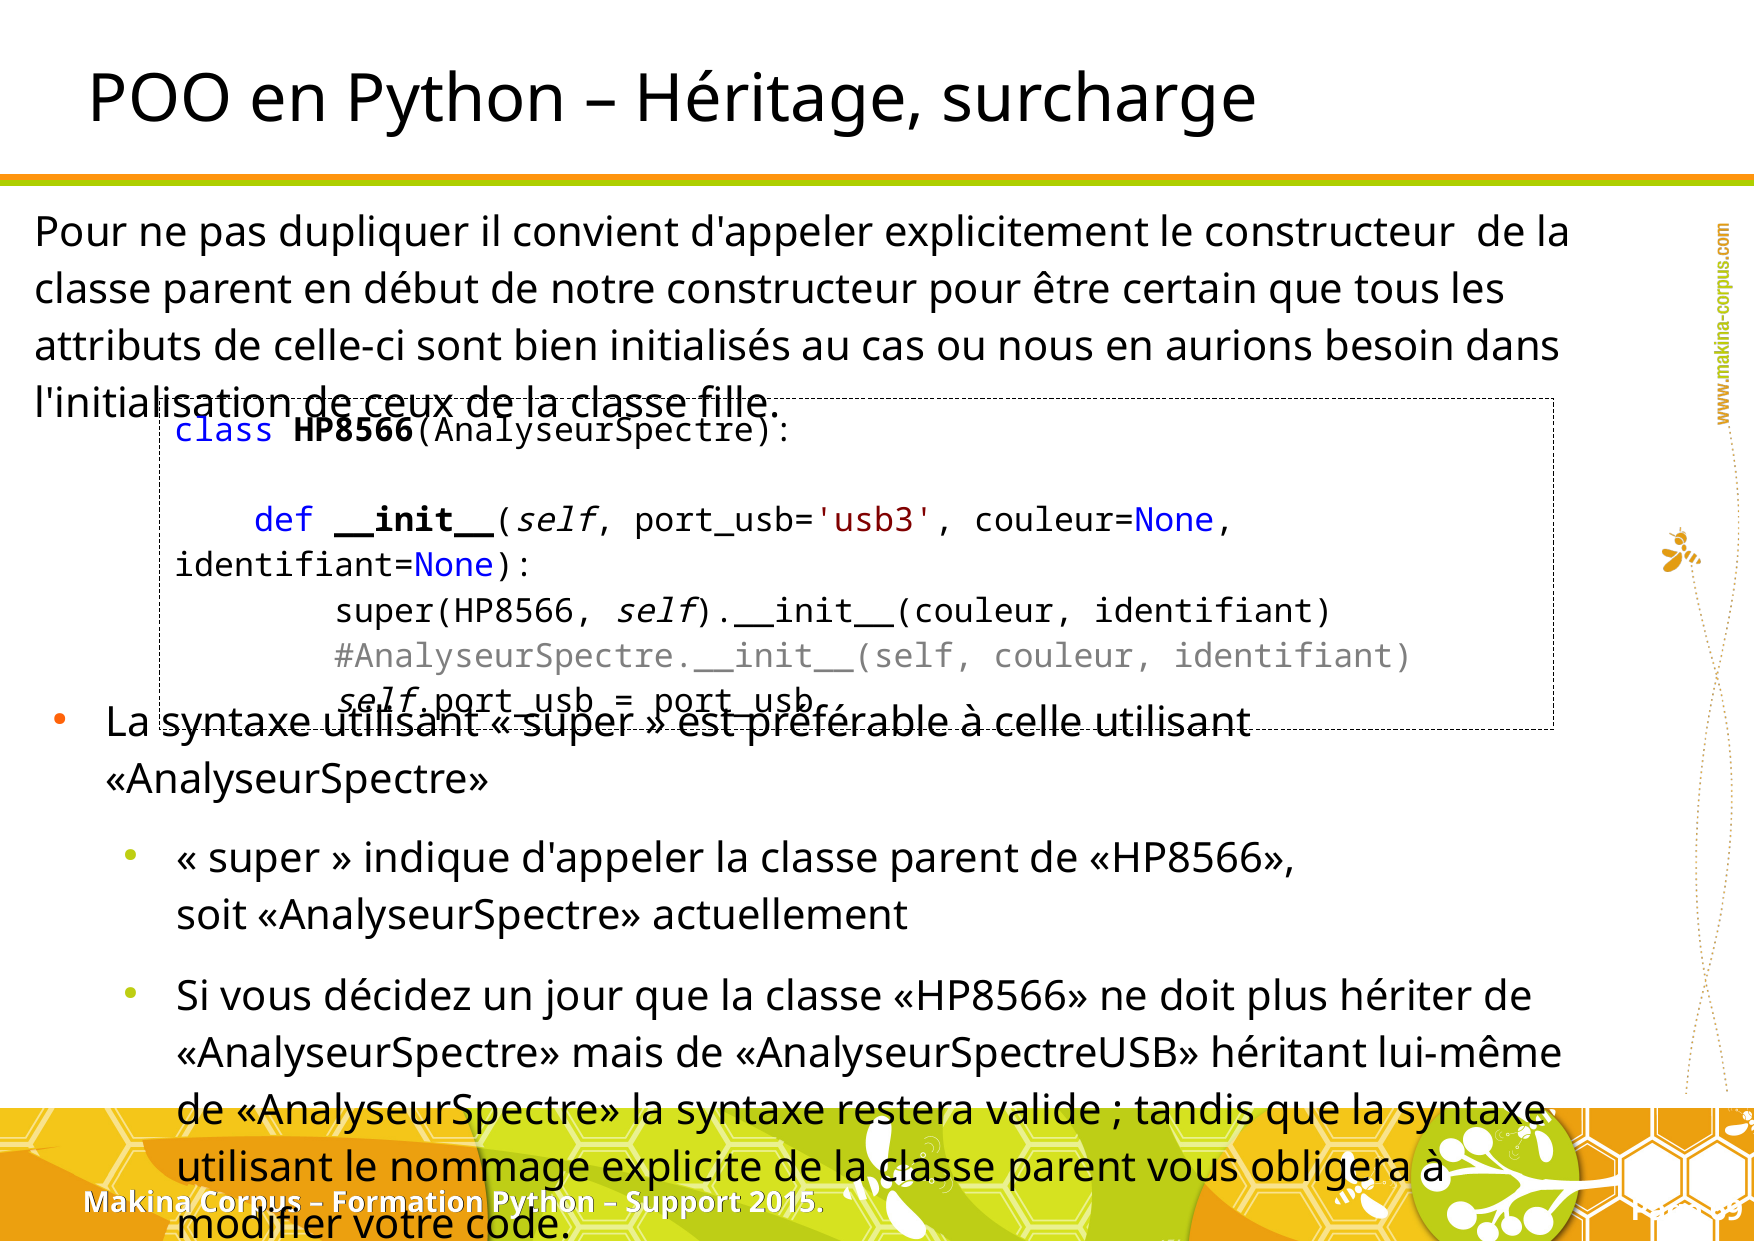

# POO en Python – Héritage, surcharge
Pour ne pas dupliquer il convient d'appeler explicitement le constructeur de la classe parent en début de notre constructeur pour être certain que tous les attributs de celle-ci sont bien initialisés au cas ou nous en aurions besoin dans l'initialisation de ceux de la classe fille.
class HP8566(AnalyseurSpectre):
 def __init__(self, port_usb='usb3', couleur=None, identifiant=None):
 super(HP8566, self).__init__(couleur, identifiant)
 #AnalyseurSpectre.__init__(self, couleur, identifiant)
 self.port_usb = port_usb
La syntaxe utilisant « super » est préférable à celle utilisant «AnalyseurSpectre»
« super » indique d'appeler la classe parent de «HP8566»,
soit «AnalyseurSpectre» actuellement
Si vous décidez un jour que la classe «HP8566» ne doit plus hériter de «AnalyseurSpectre» mais de «AnalyseurSpectreUSB» héritant lui-même de «AnalyseurSpectre» la syntaxe restera valide ; tandis que la syntaxe utilisant le nommage explicite de la classe parent vous obligera à modifier votre code.
tesg
69